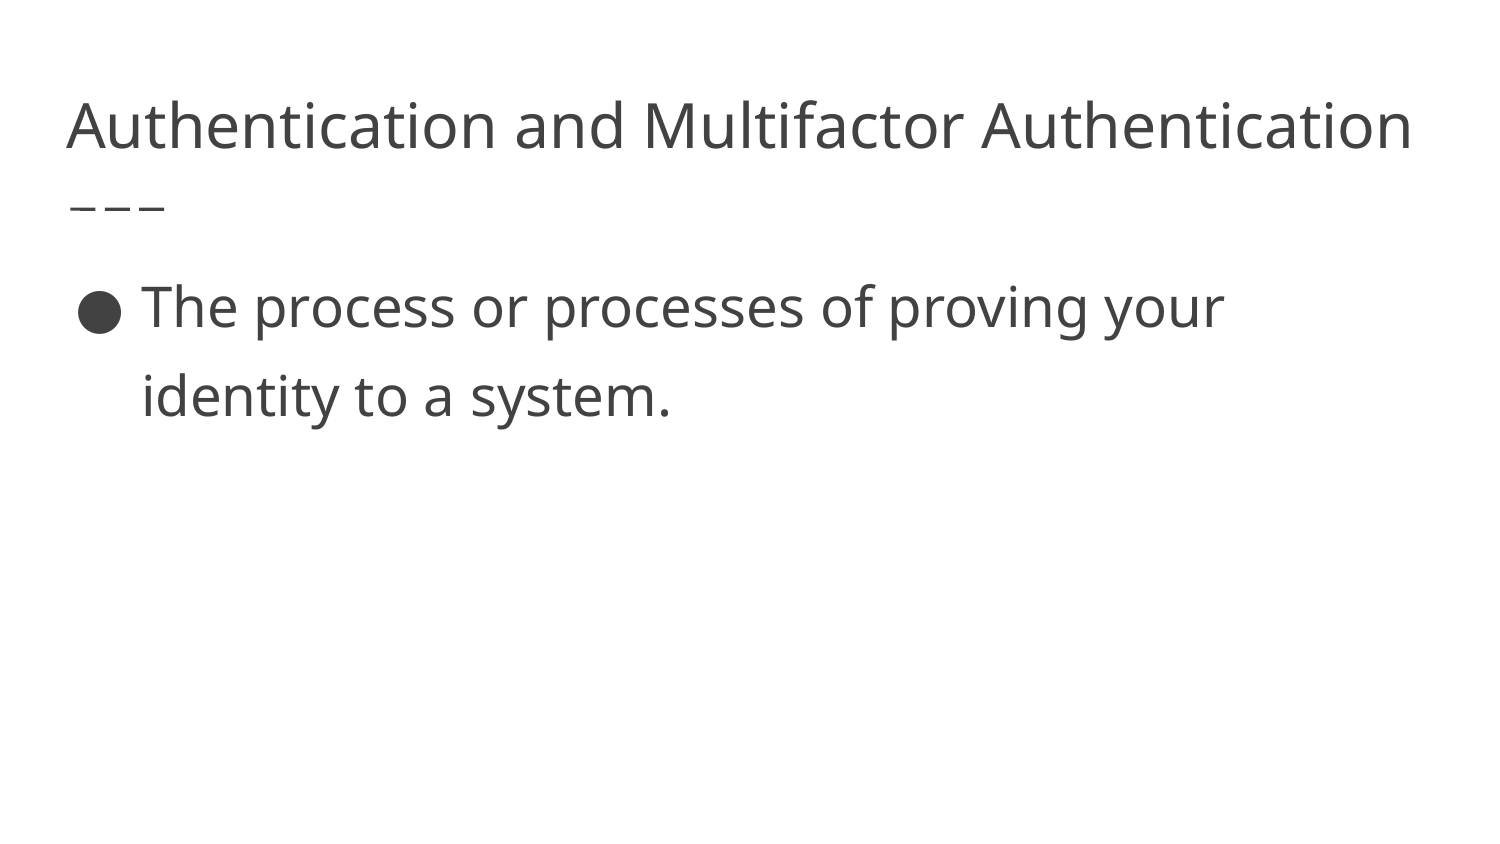

# Authentication and Multifactor Authentication
The process or processes of proving your identity to a system.